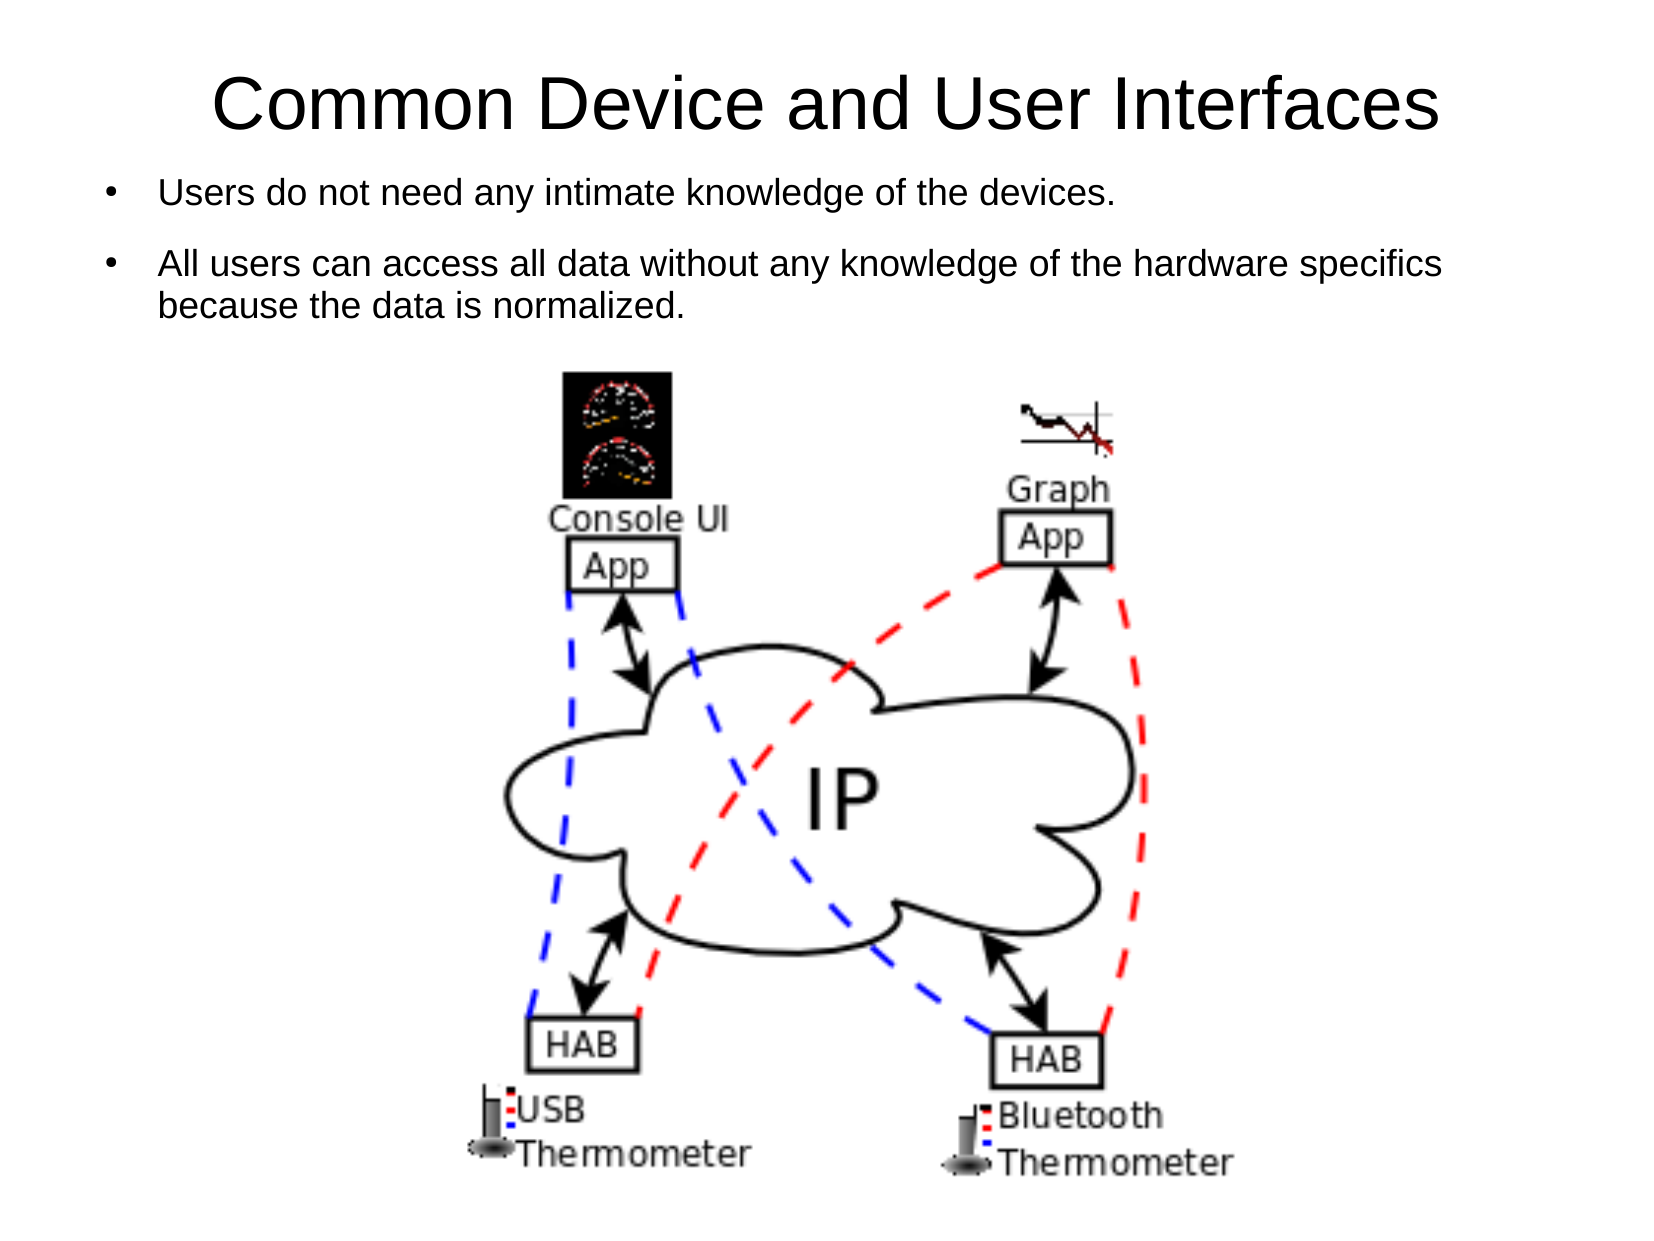

# Common Device and User Interfaces
Users do not need any intimate knowledge of the devices.
All users can access all data without any knowledge of the hardware specifics because the data is normalized.